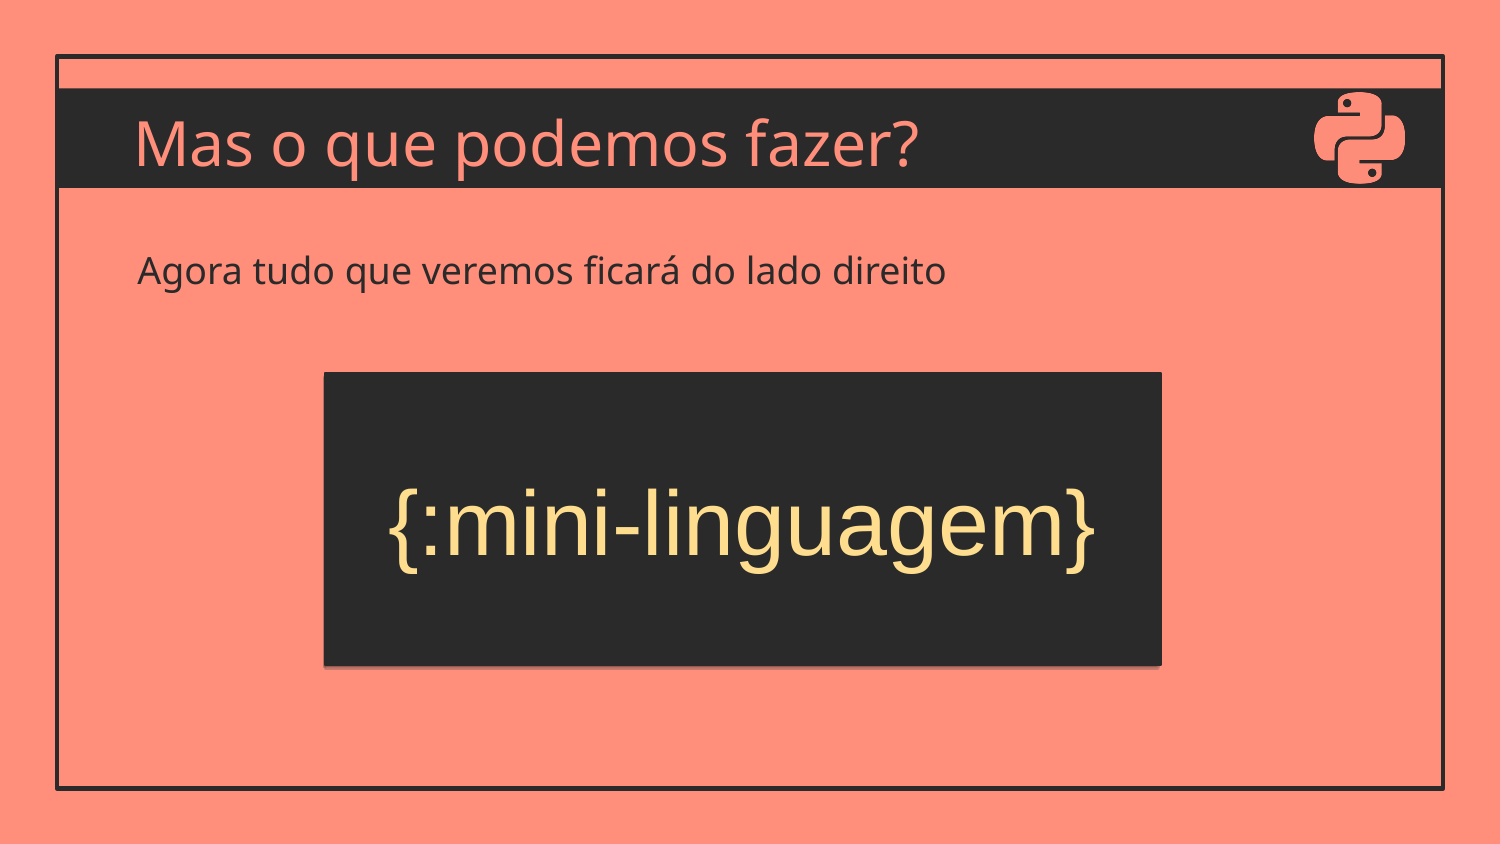

# Mas o que podemos fazer?
Agora tudo que veremos ficará do lado direito
{:mini-linguagem}